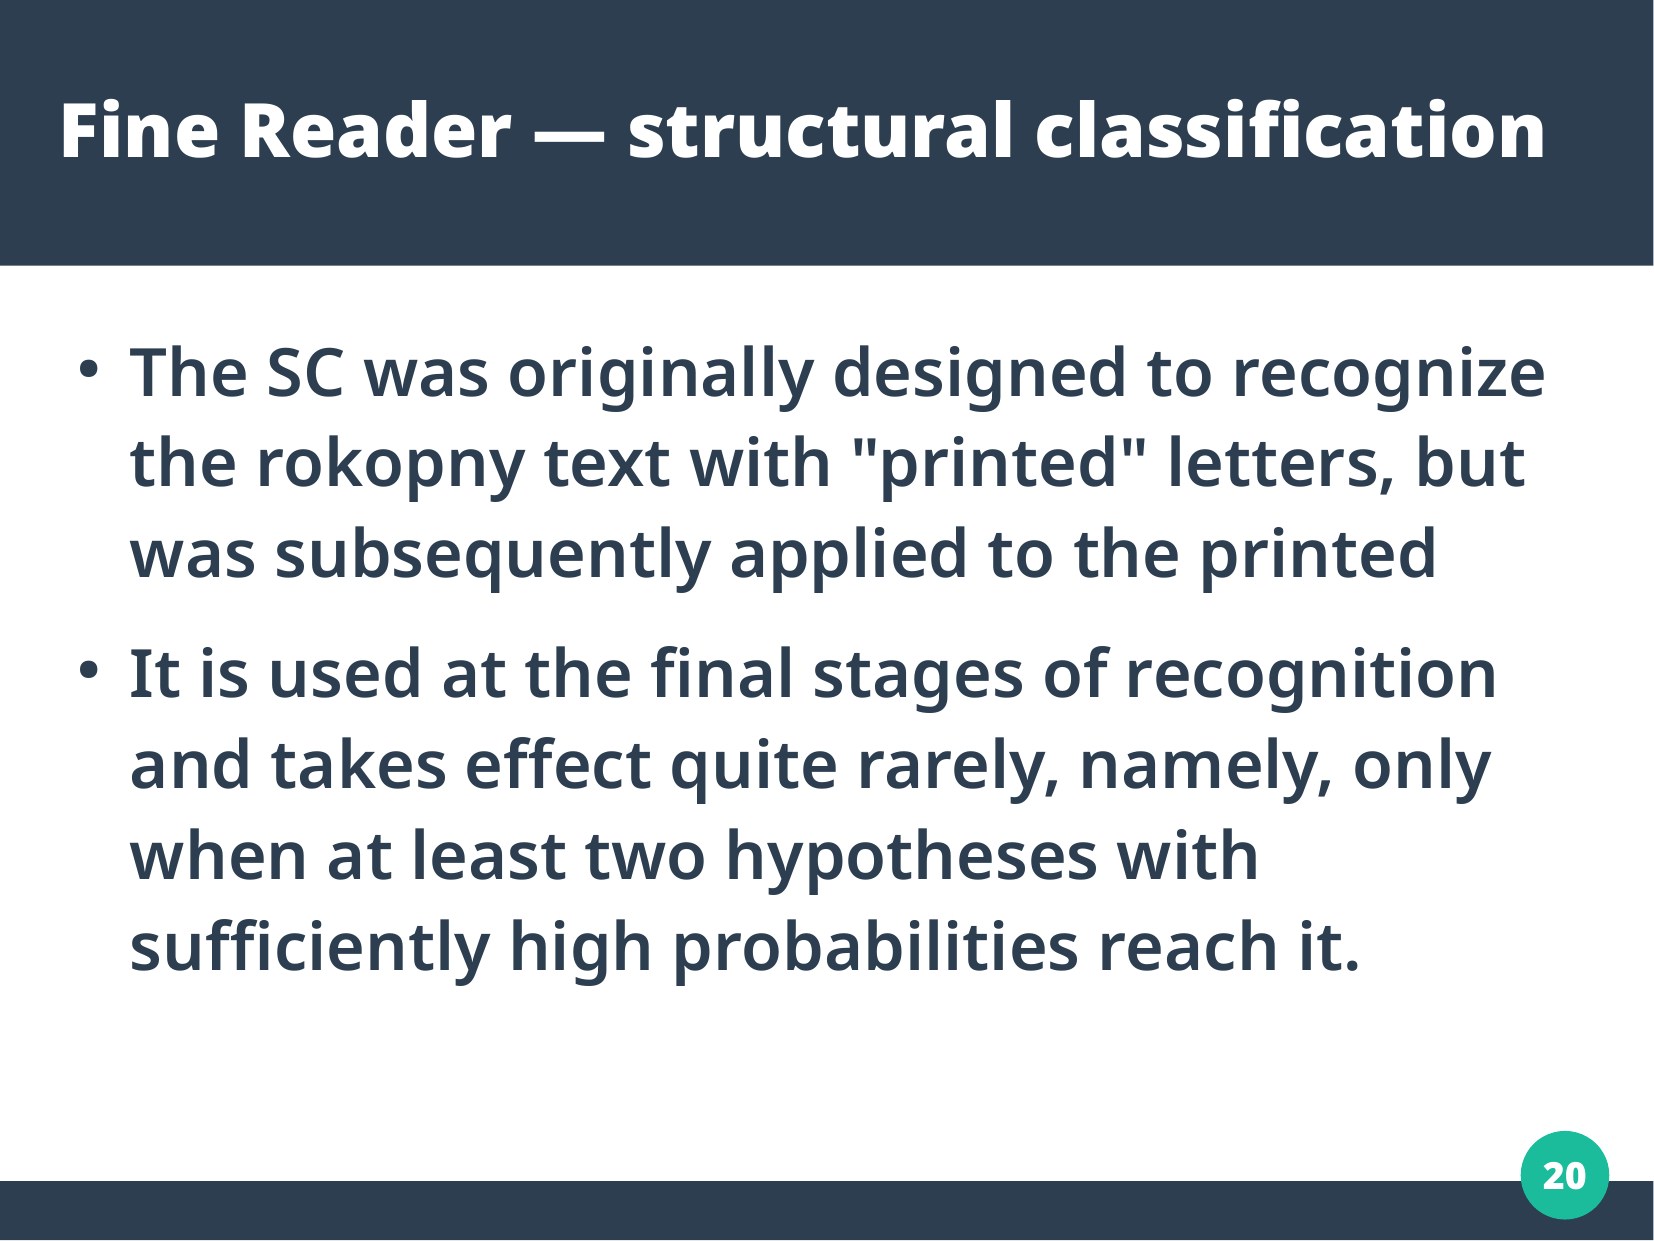

# Fine Reader — structural classification
The SC was originally designed to recognize the rokopny text with "printed" letters, but was subsequently applied to the printed
It is used at the final stages of recognition and takes effect quite rarely, namely, only when at least two hypotheses with sufficiently high probabilities reach it.
20